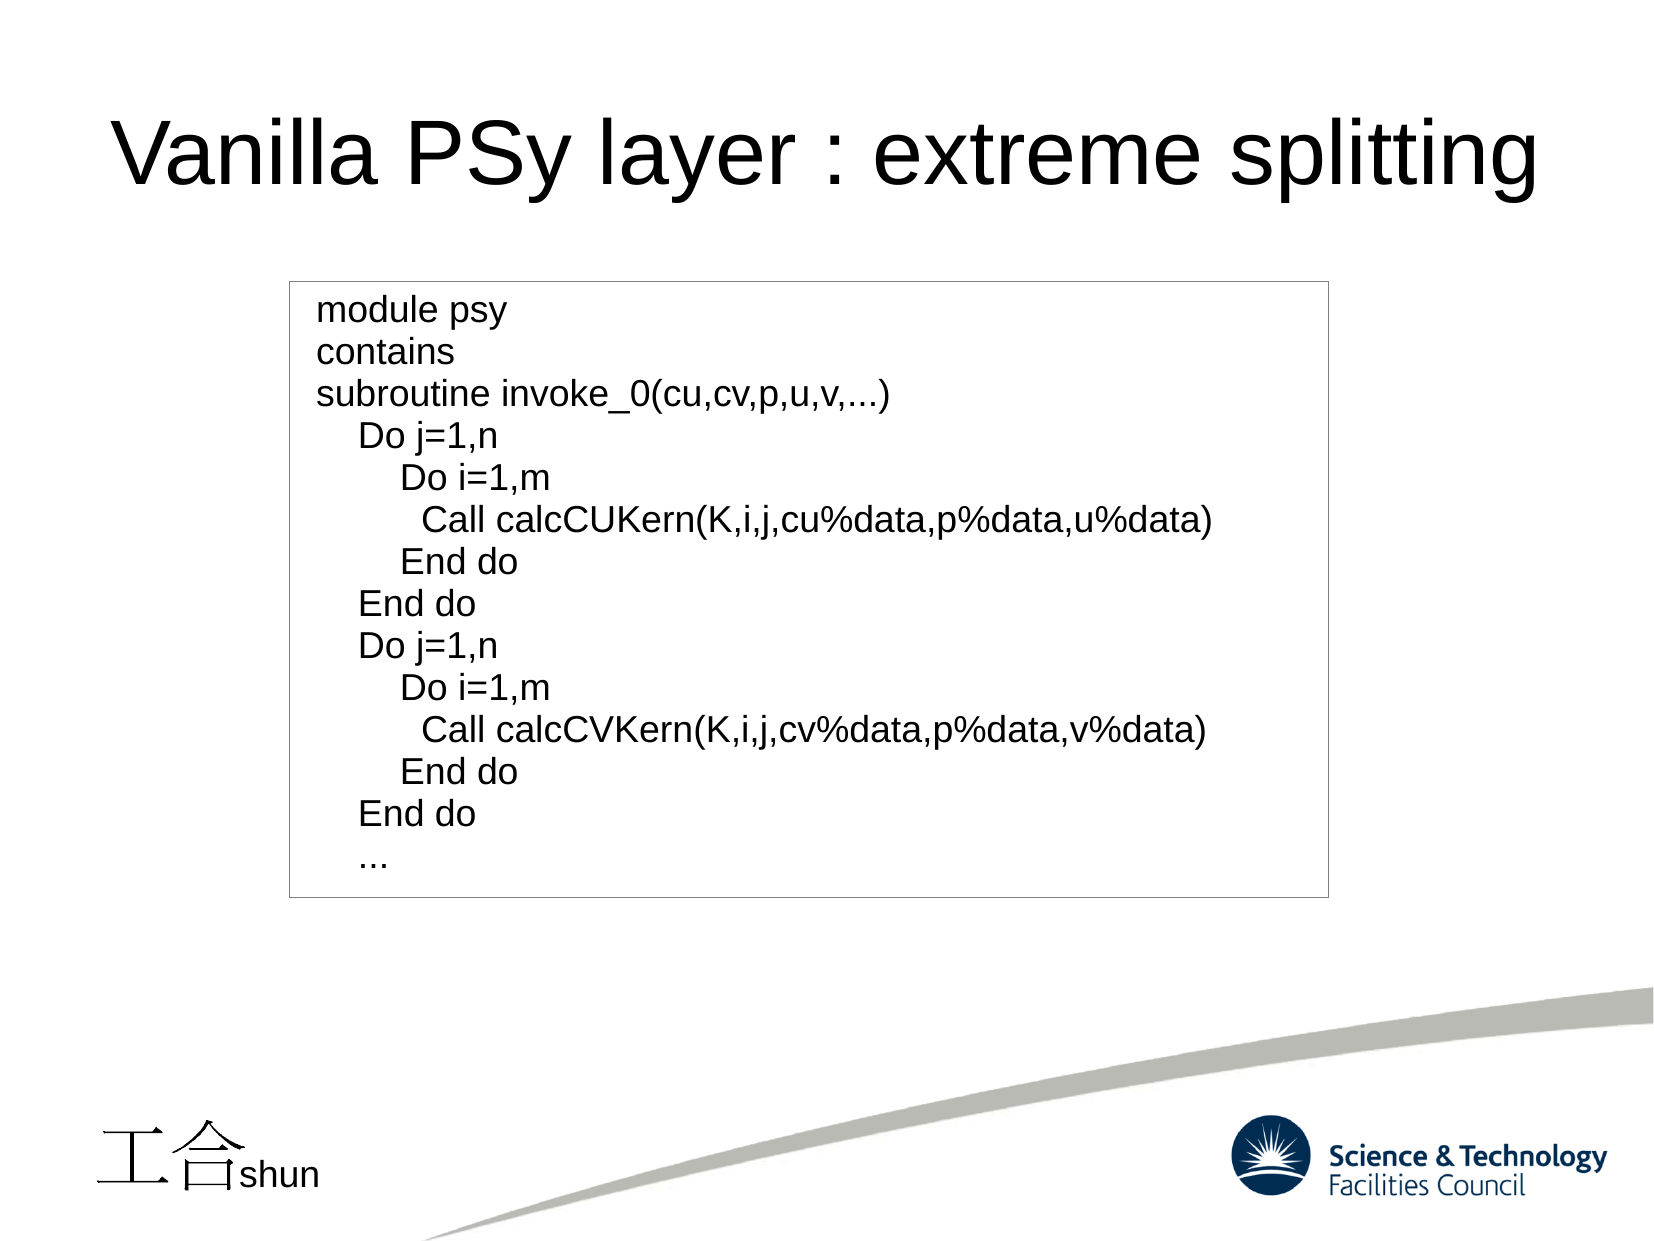

# Vanilla PSy layer : extreme splitting
module psy
contains
subroutine invoke_0(cu,cv,p,u,v,...)
 Do j=1,n
 Do i=1,m
 Call calcCUKern(K,i,j,cu%data,p%data,u%data)
 End do
 End do
 Do j=1,n
 Do i=1,m
 Call calcCVKern(K,i,j,cv%data,p%data,v%data)
 End do
 End do
 ...